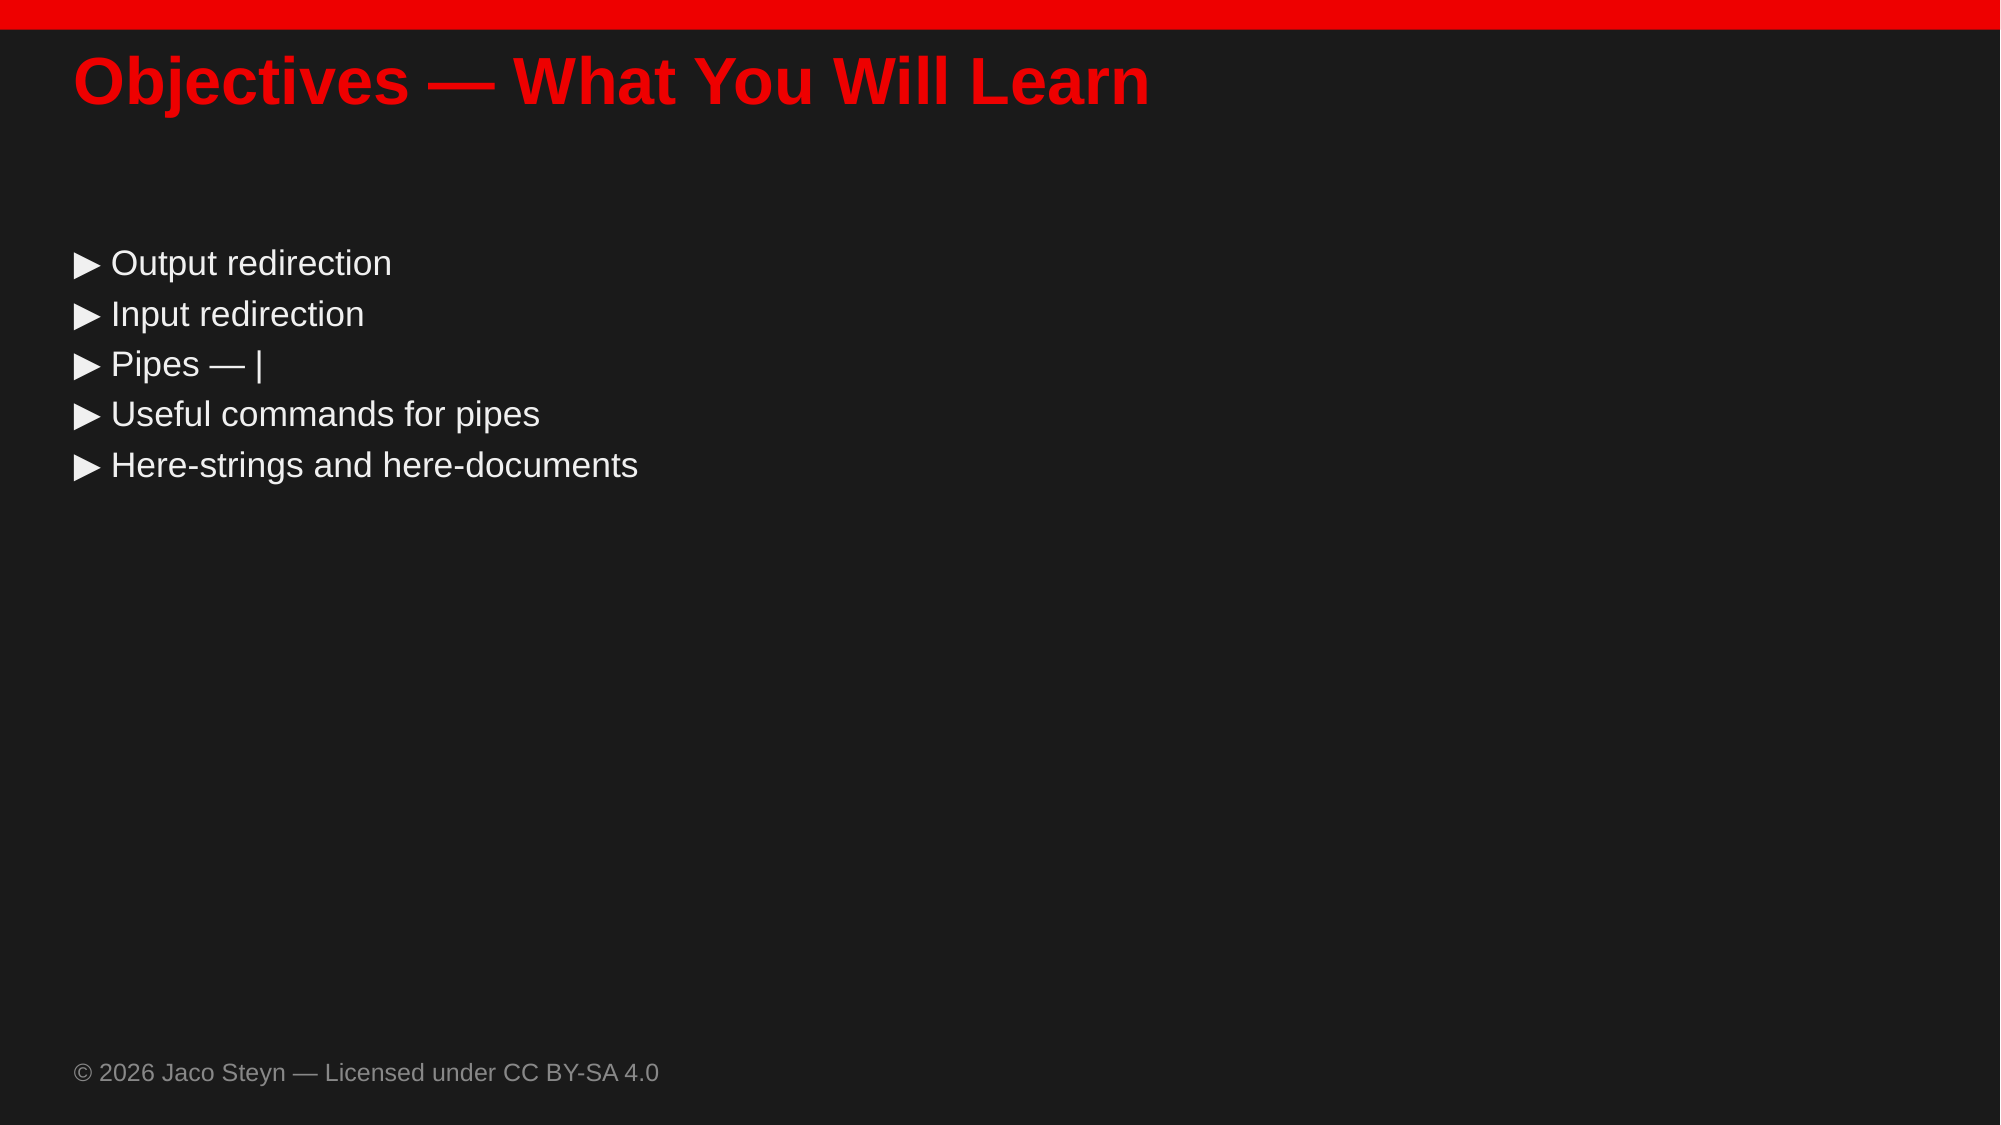

Objectives — What You Will Learn
▶ Output redirection
▶ Input redirection
▶ Pipes — |
▶ Useful commands for pipes
▶ Here-strings and here-documents
© 2026 Jaco Steyn — Licensed under CC BY-SA 4.0